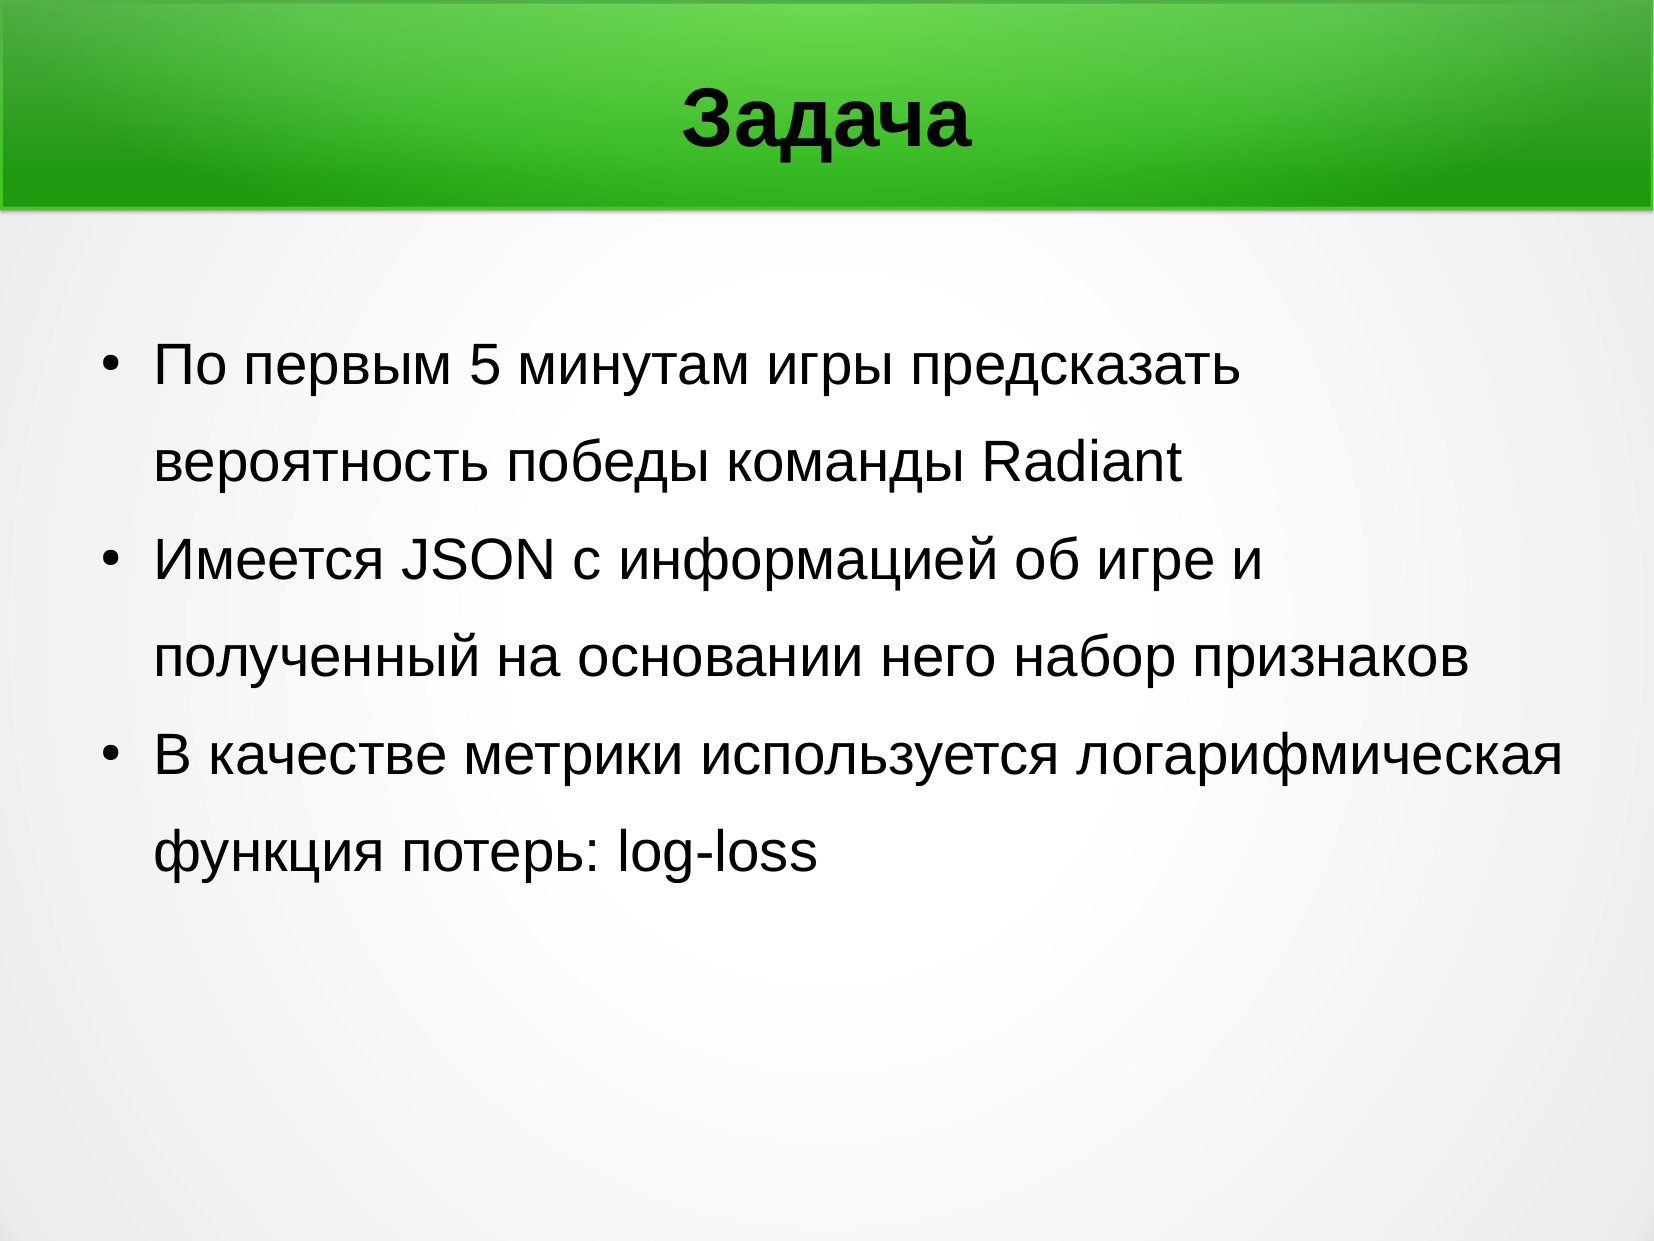

# Задача
По первым 5 минутам игры предсказать вероятность победы команды Radiant
Имеется JSON с информацией об игре и полученный на основании него набор признаков
В качестве метрики используется логарифмическая функция потерь: log-loss